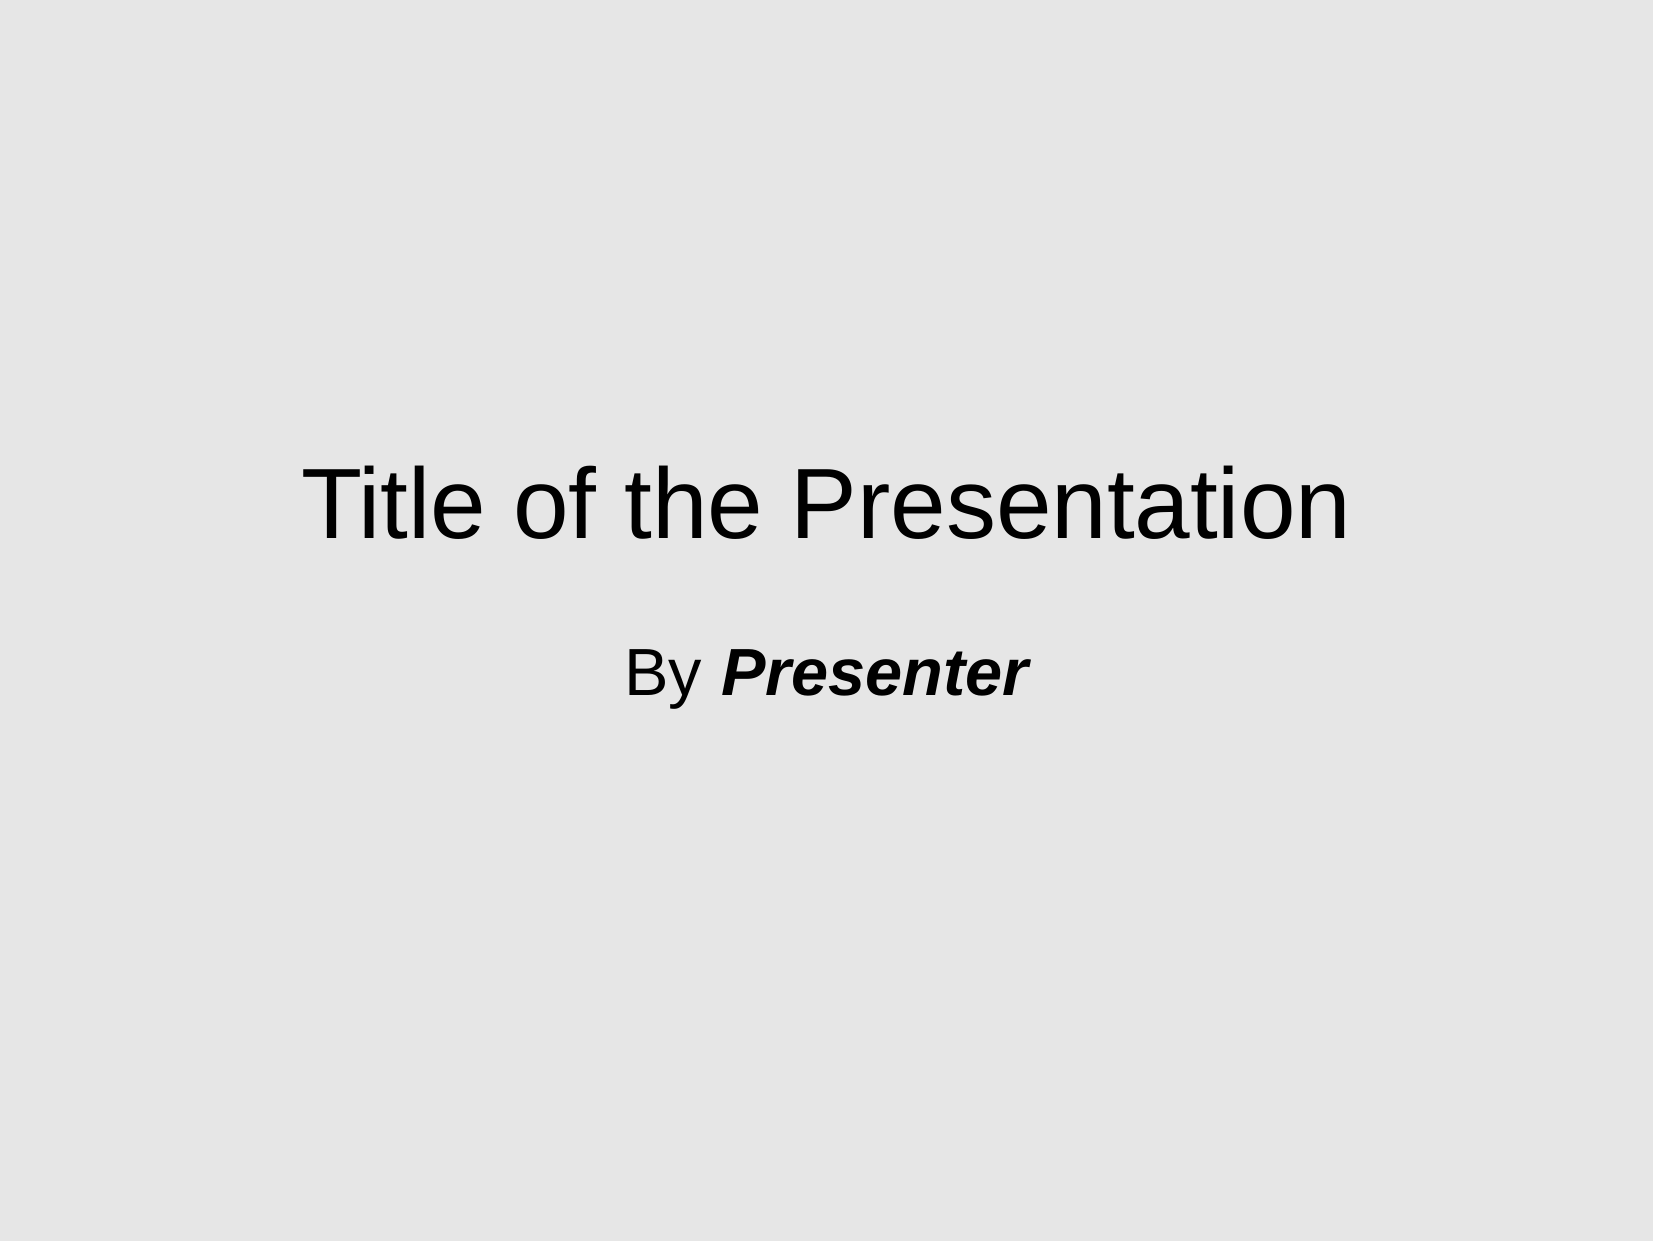

# Title of the Presentation
By Presenter